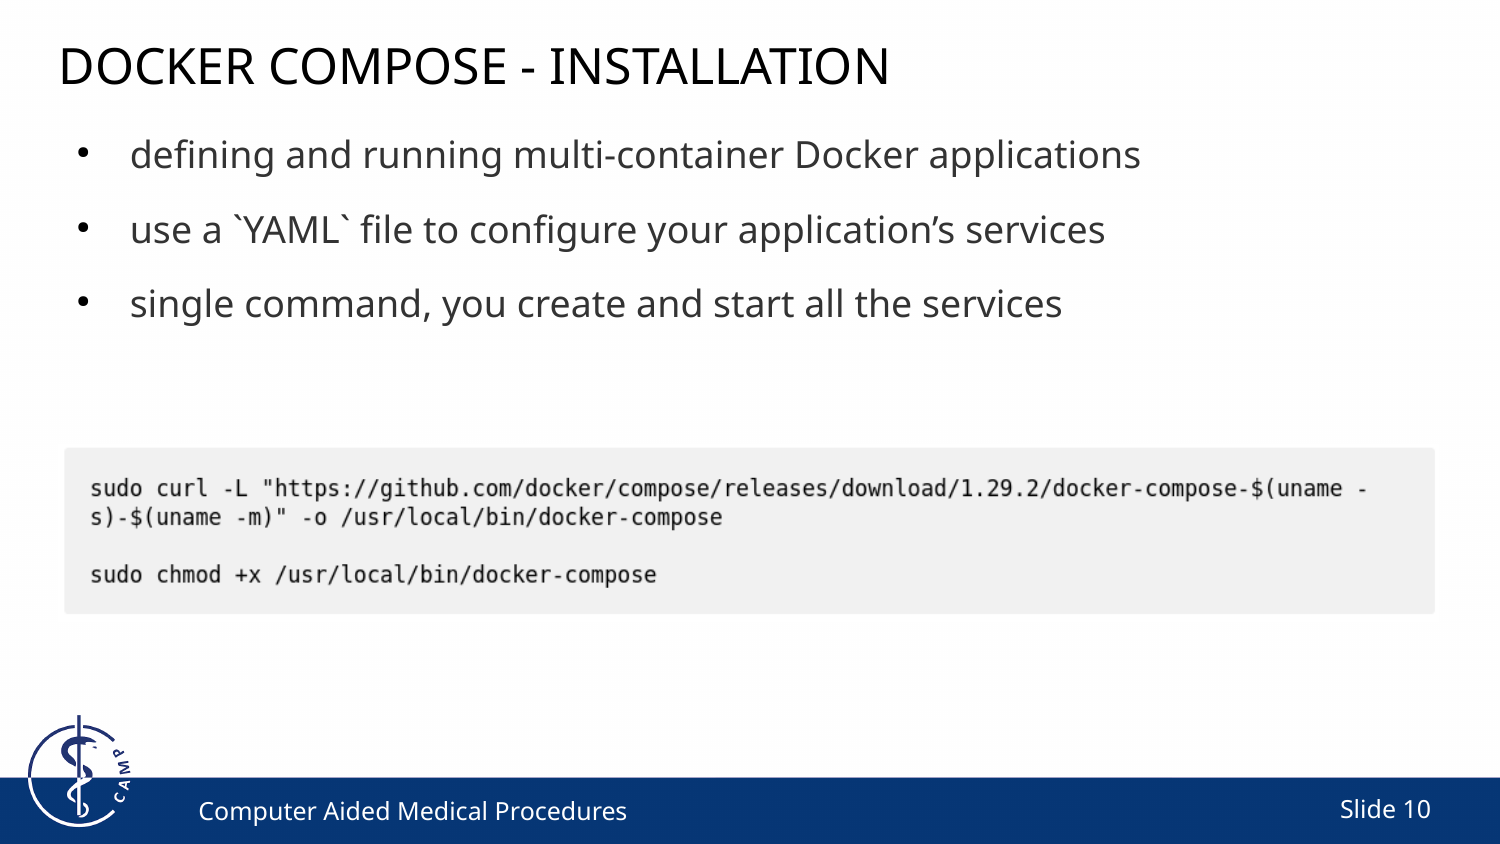

# DOCKER COMPOSE - INSTALLATION
defining and running multi-container Docker applications
use a `YAML` file to configure your application’s services
single command, you create and start all the services
Computer Aided Medical Procedures
Slide